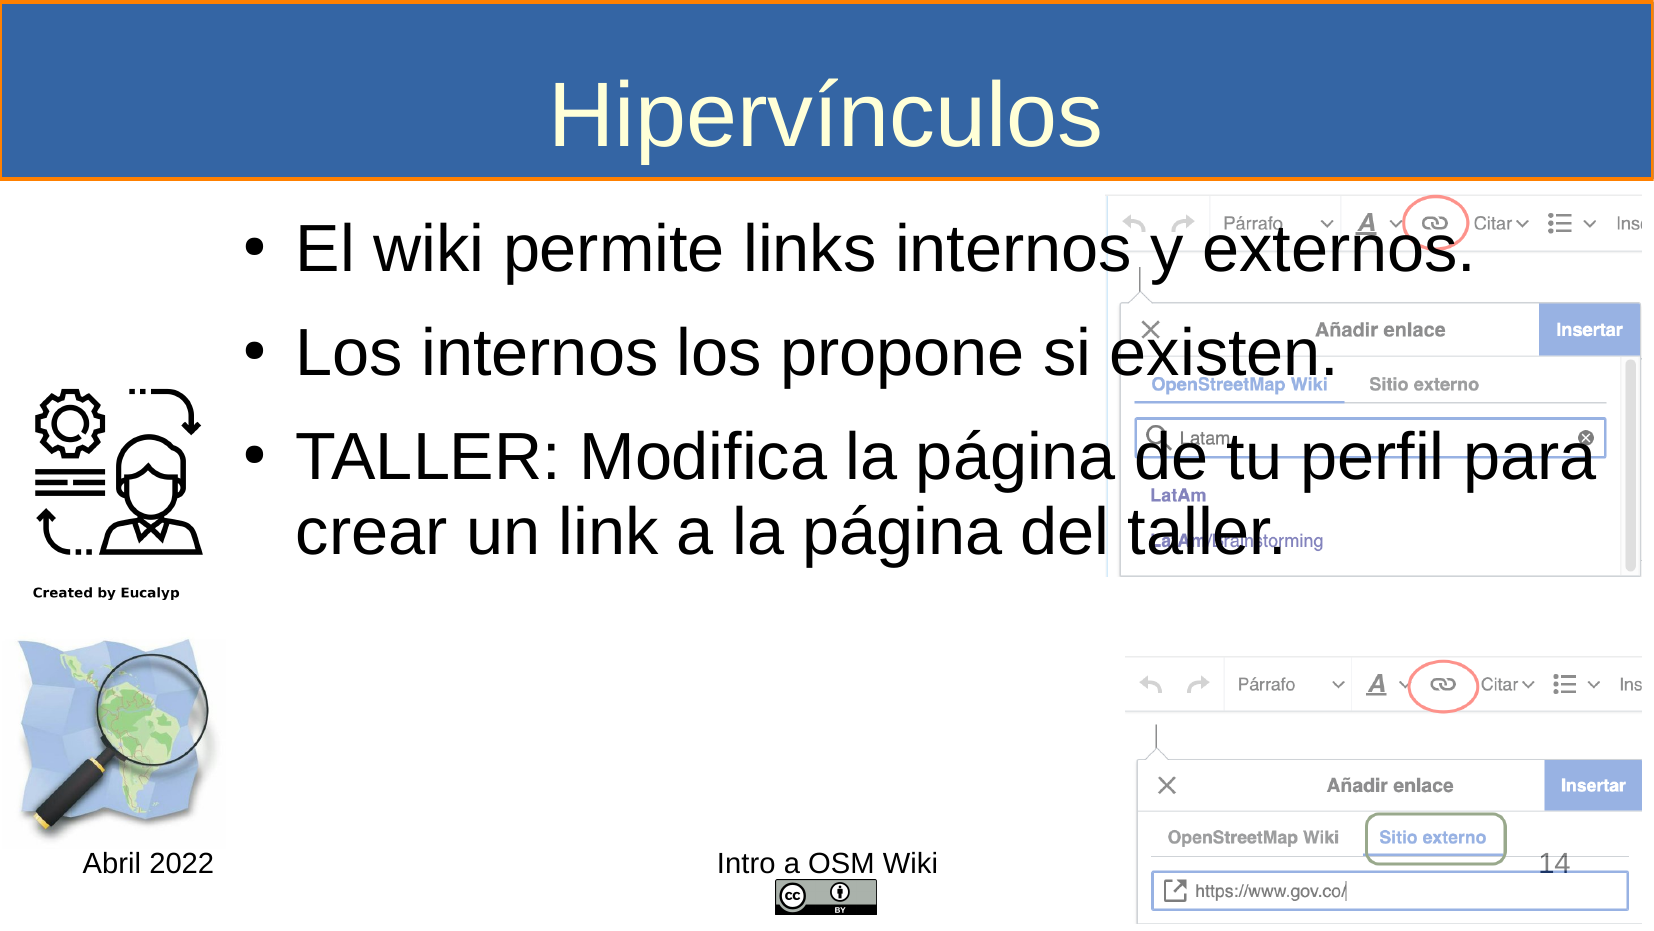

# Hipervínculos
El wiki permite links internos y externos.
Los internos los propone si existen.
TALLER: Modifica la página de tu perfil para crear un link a la página del taller.
Abril 2022
Intro a OSM Wiki
14